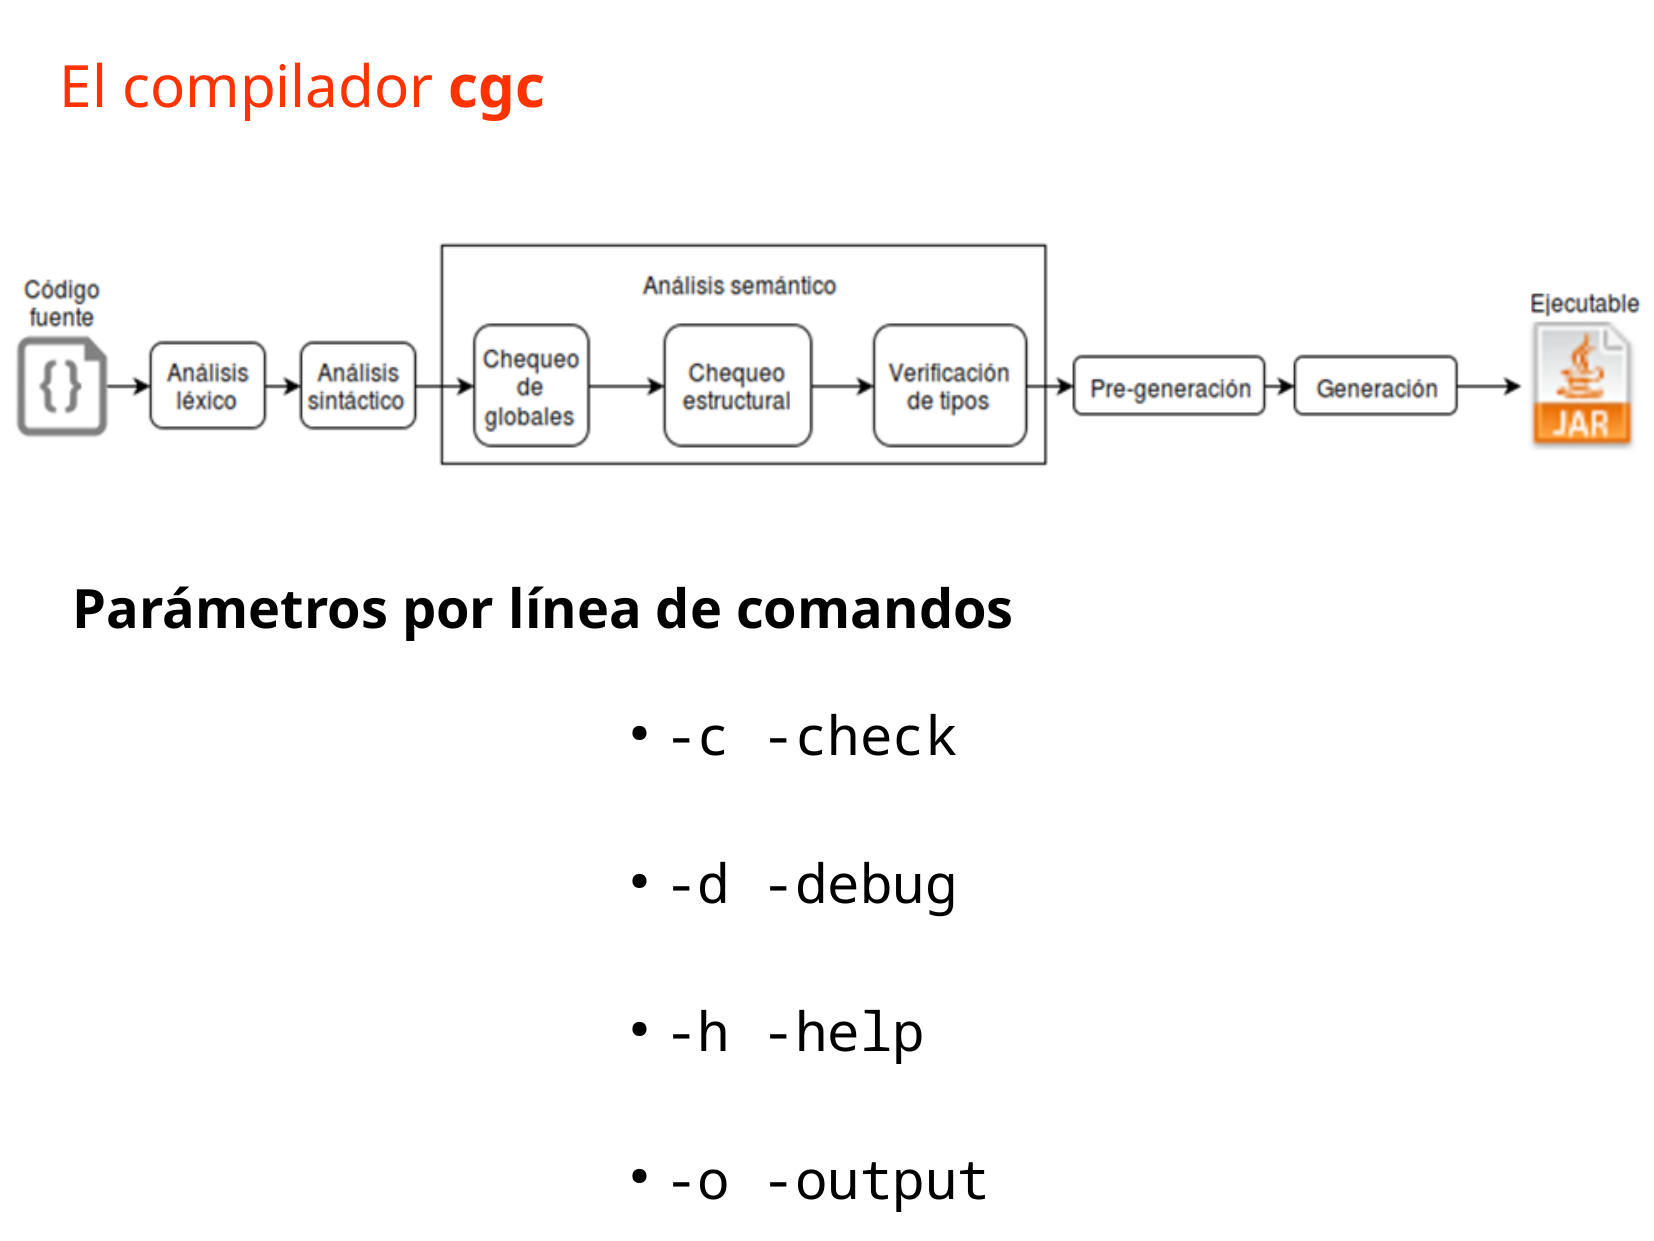

El compilador cgc
Parámetros por línea de comandos
-c -check
-d -debug
-h -help
-o -output